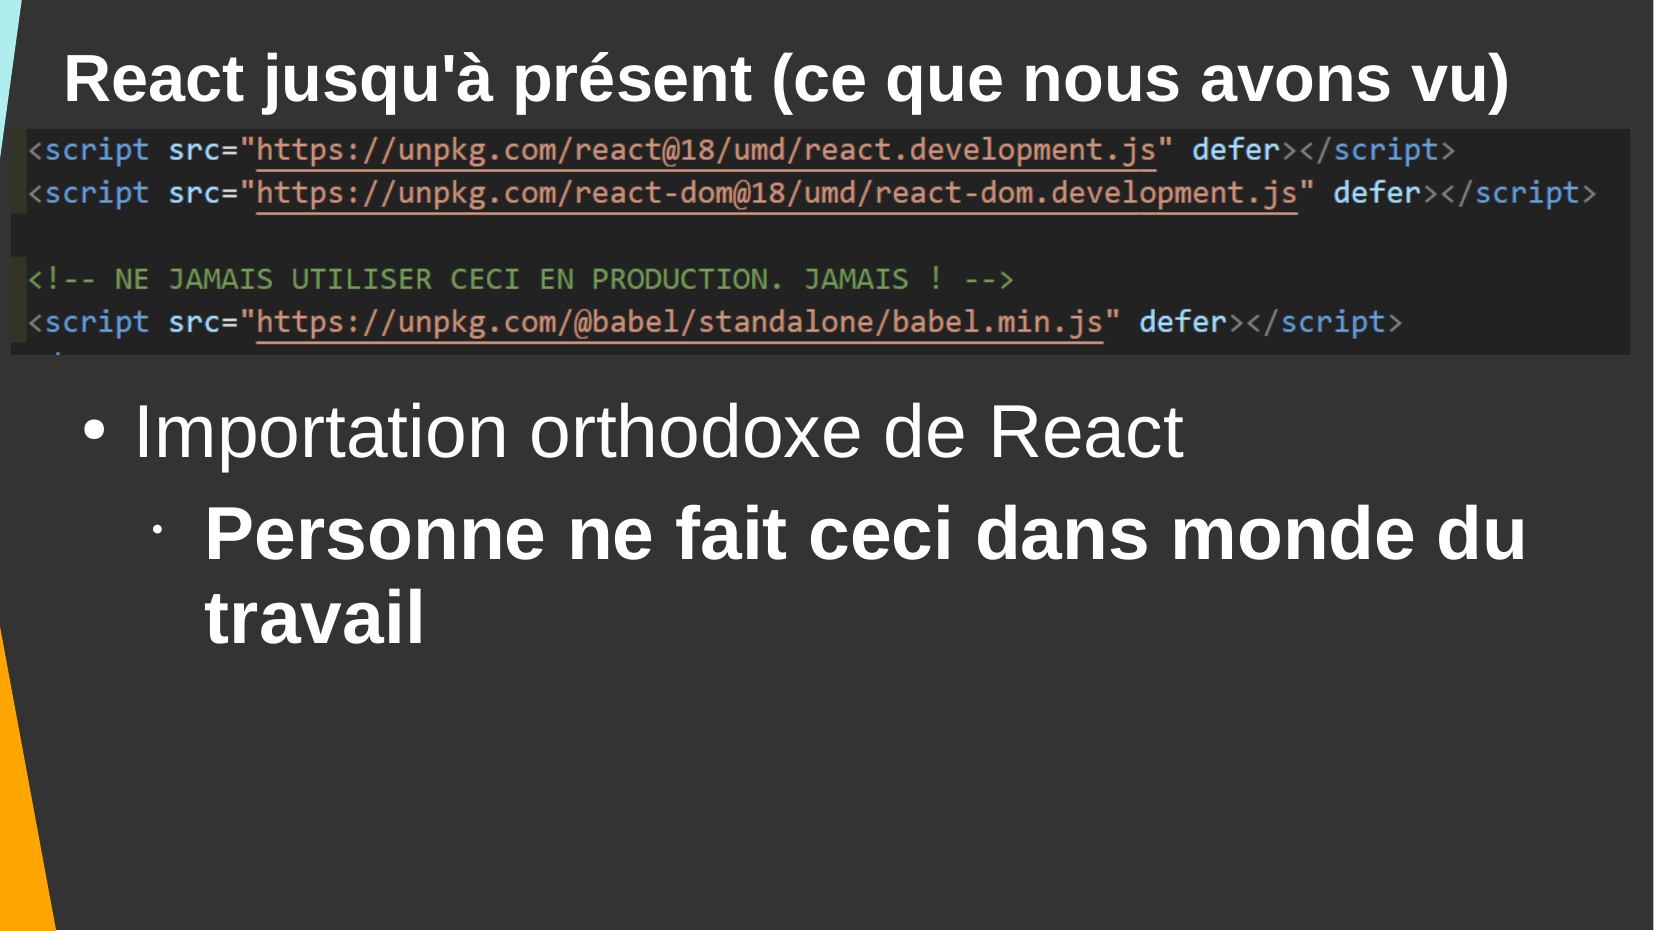

# React jusqu'à présent (ce que nous avons vu)
Importation orthodoxe de React
Personne ne fait ceci dans monde du travail